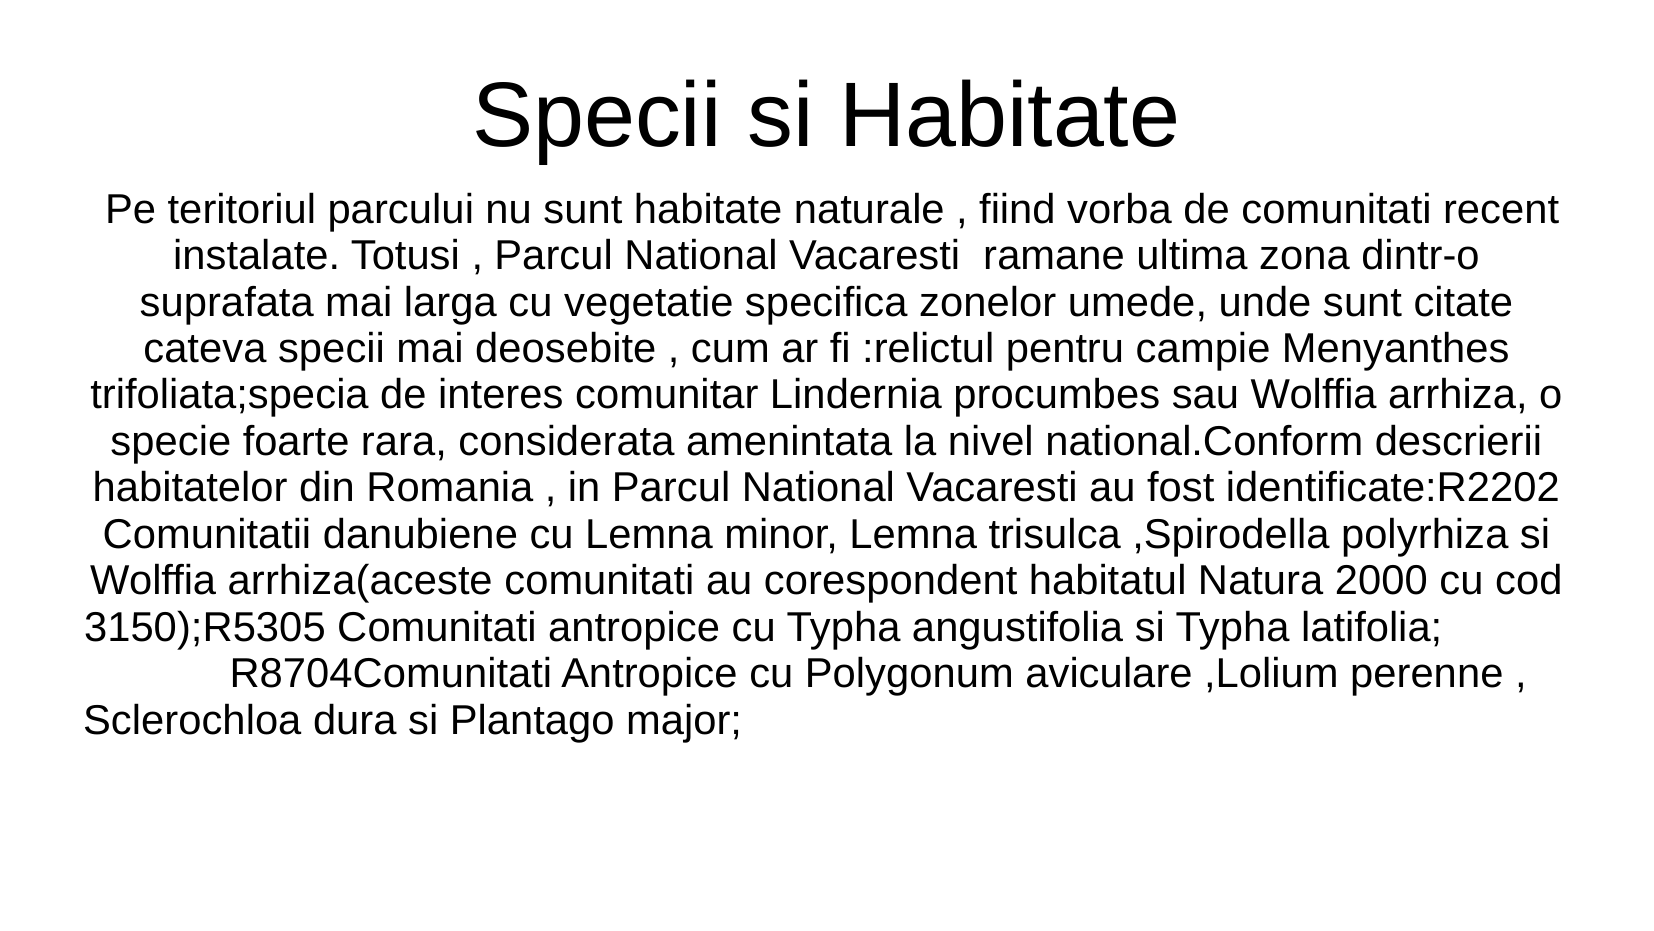

# Specii si Habitate
 Pe teritoriul parcului nu sunt habitate naturale , fiind vorba de comunitati recent instalate. Totusi , Parcul National Vacaresti ramane ultima zona dintr-o suprafata mai larga cu vegetatie specifica zonelor umede, unde sunt citate cateva specii mai deosebite , cum ar fi :relictul pentru campie Menyanthes trifoliata;specia de interes comunitar Lindernia procumbes sau Wolffia arrhiza, o specie foarte rara, considerata amenintata la nivel national.Conform descrierii habitatelor din Romania , in Parcul National Vacaresti au fost identificate:R2202 Comunitatii danubiene cu Lemna minor, Lemna trisulca ,Spirodella polyrhiza si Wolffia arrhiza(aceste comunitati au corespondent habitatul Natura 2000 cu cod 3150);R5305 Comunitati antropice cu Typha angustifolia si Typha latifolia; R8704Comunitati Antropice cu Polygonum aviculare ,Lolium perenne , Sclerochloa dura si Plantago major;